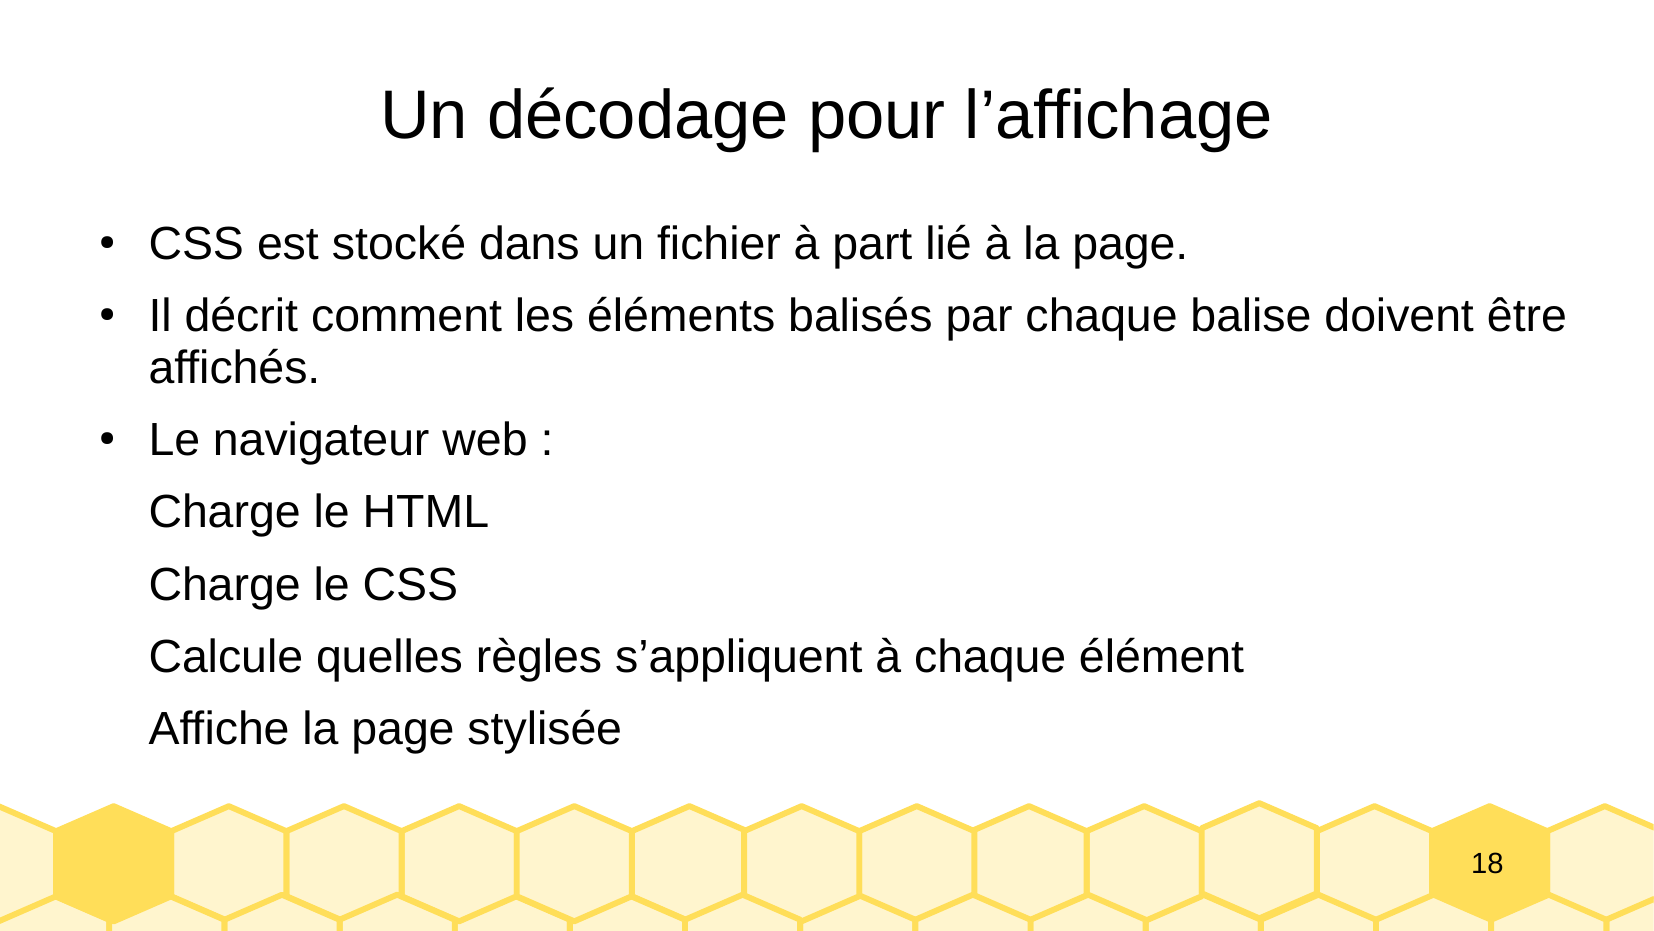

# Un décodage pour l’affichage
CSS est stocké dans un fichier à part lié à la page.
Il décrit comment les éléments balisés par chaque balise doivent être affichés.
Le navigateur web :
Charge le HTML
Charge le CSS
Calcule quelles règles s’appliquent à chaque élément
Affiche la page stylisée